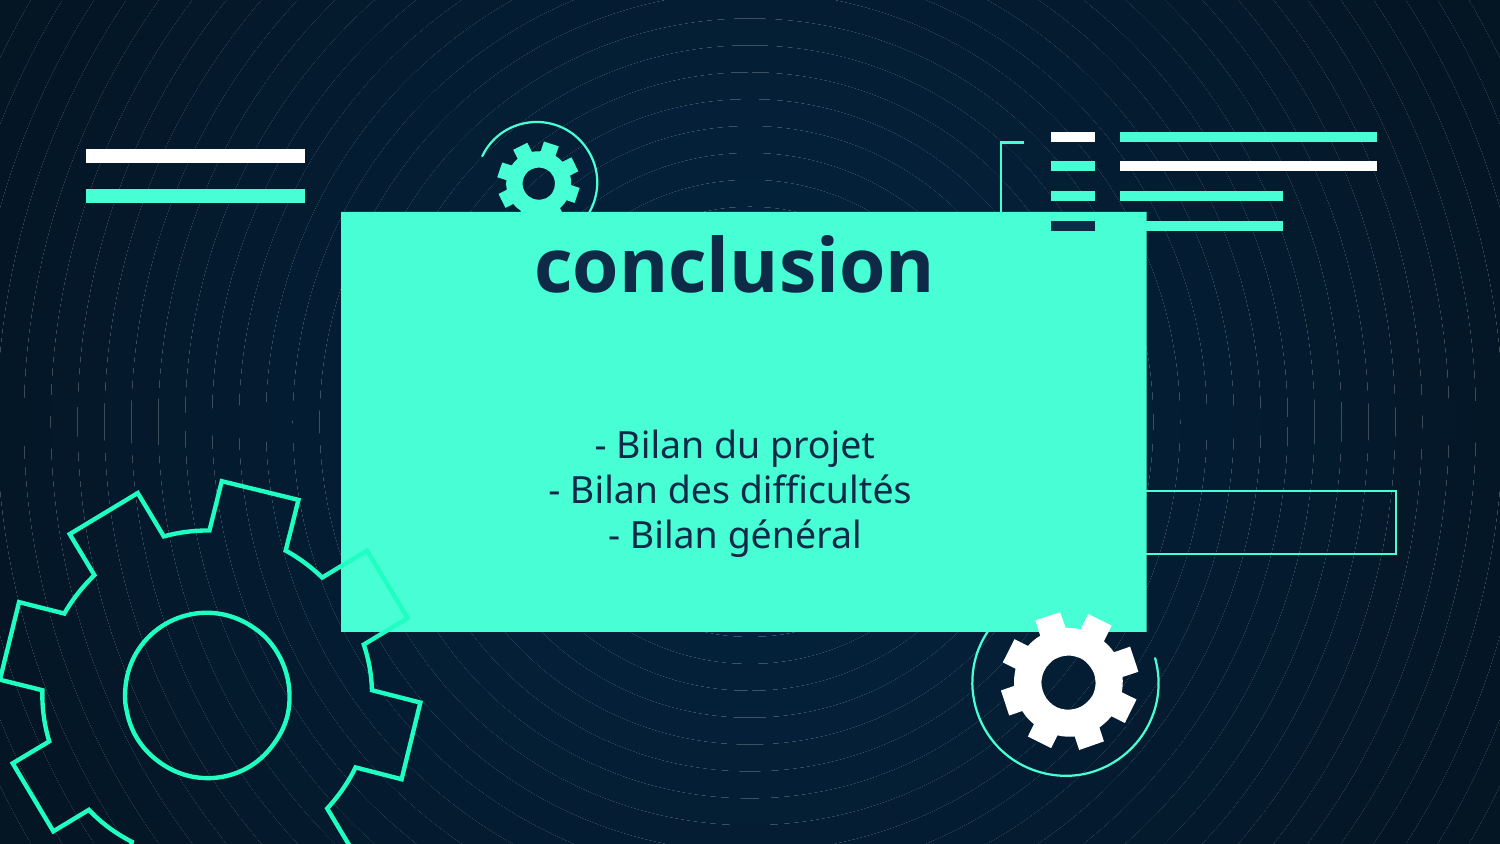

conclusion
# - Bilan du projet - Bilan des difficultés - Bilan général